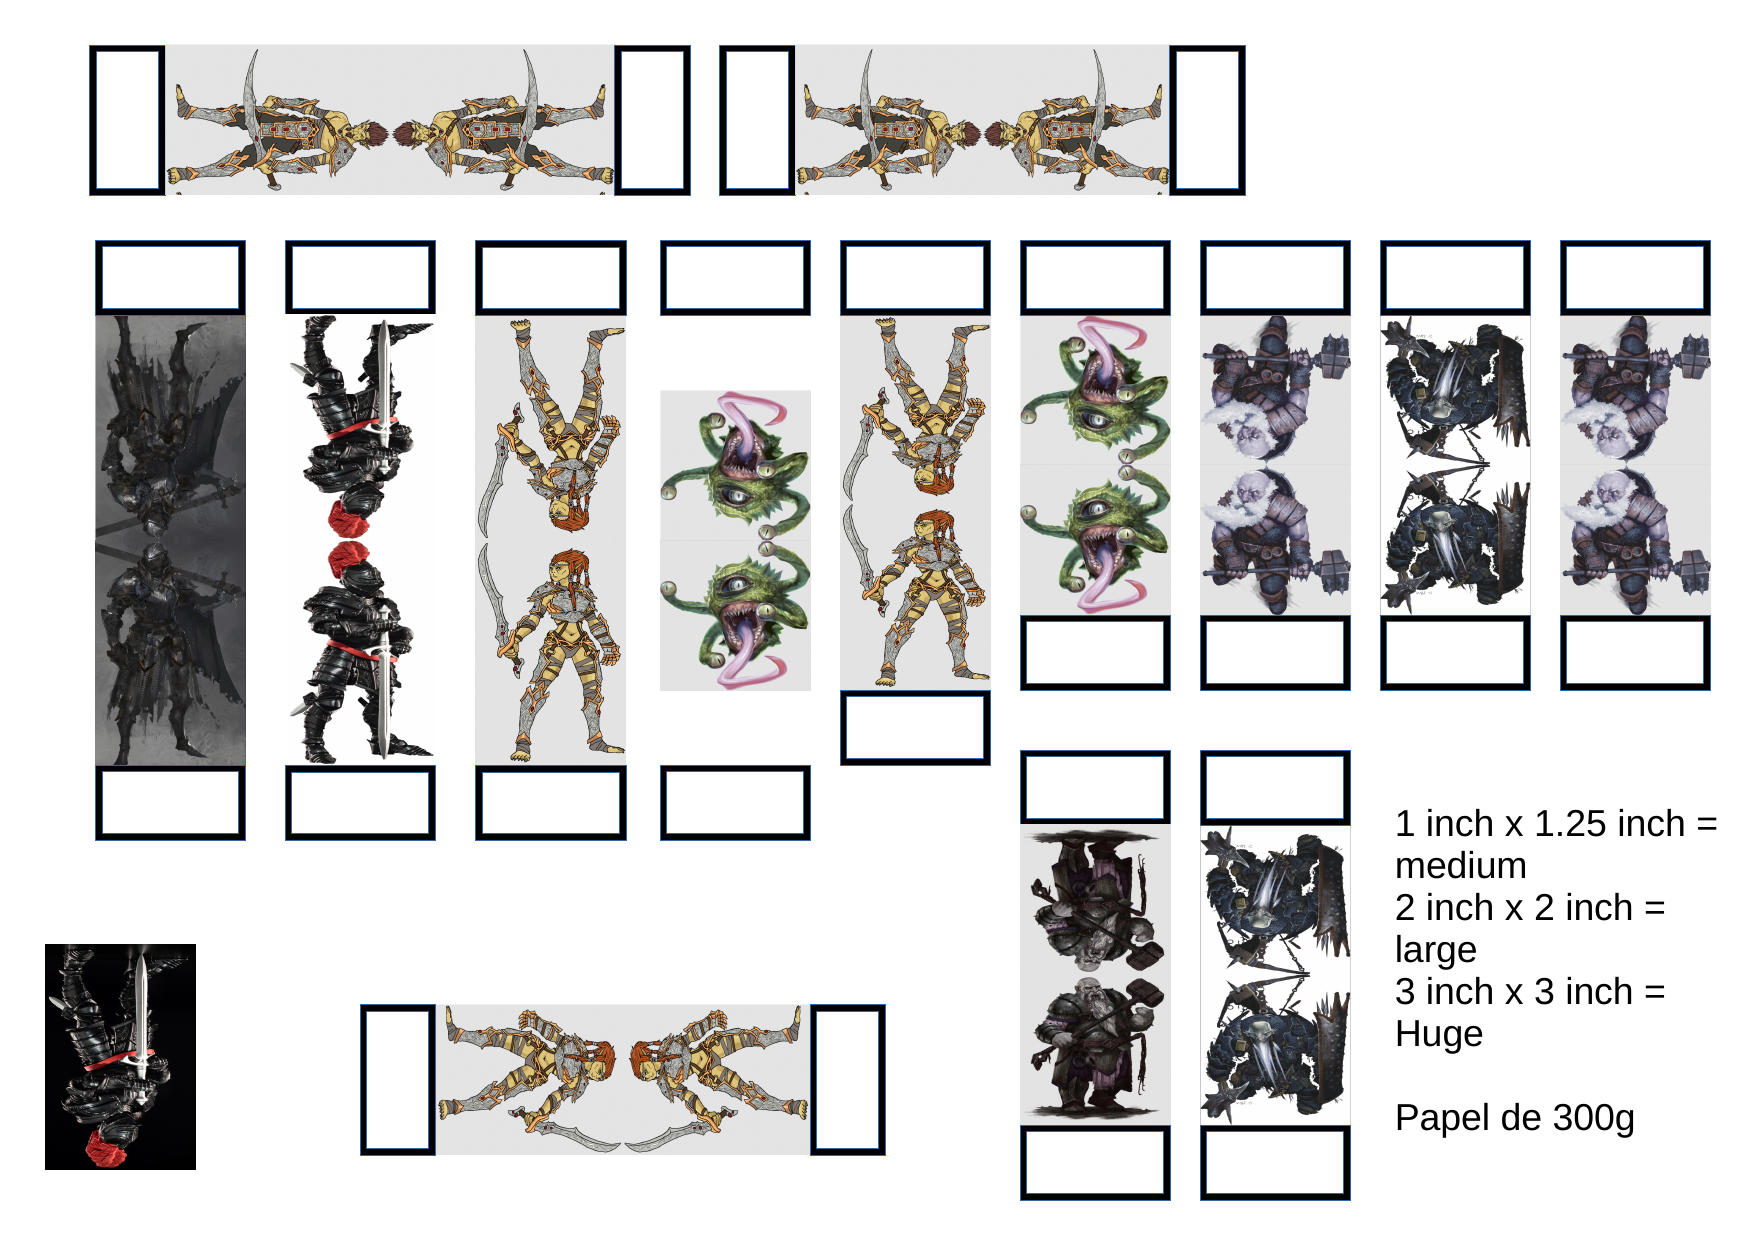

1 inch x 1.25 inch = medium
2 inch x 2 inch =
large
3 inch x 3 inch =
Huge
Papel de 300g